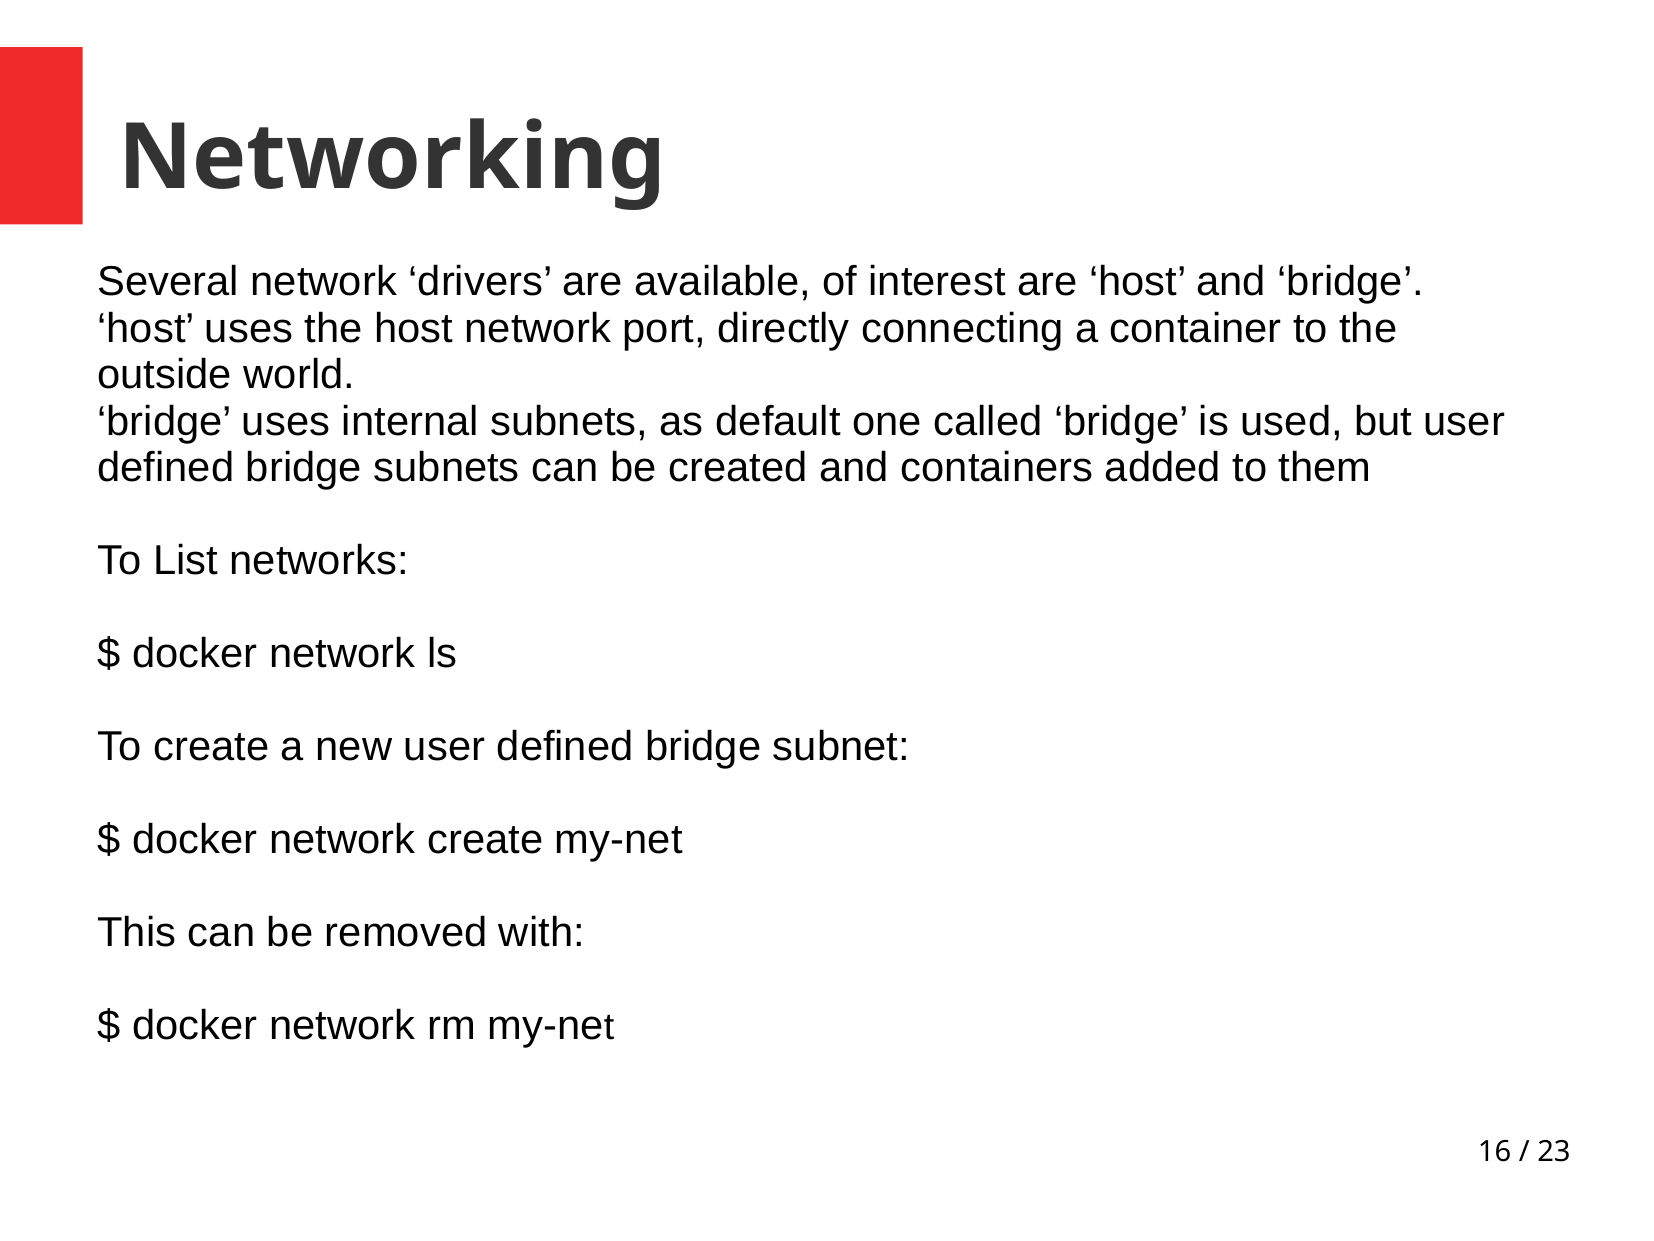

# Networking
Several network ‘drivers’ are available, of interest are ‘host’ and ‘bridge’.
‘host’ uses the host network port, directly connecting a container to the outside world.
‘bridge’ uses internal subnets, as default one called ‘bridge’ is used, but user defined bridge subnets can be created and containers added to them
To List networks:
$ docker network ls
To create a new user defined bridge subnet:
$ docker network create my-net
This can be removed with:
$ docker network rm my-net
16